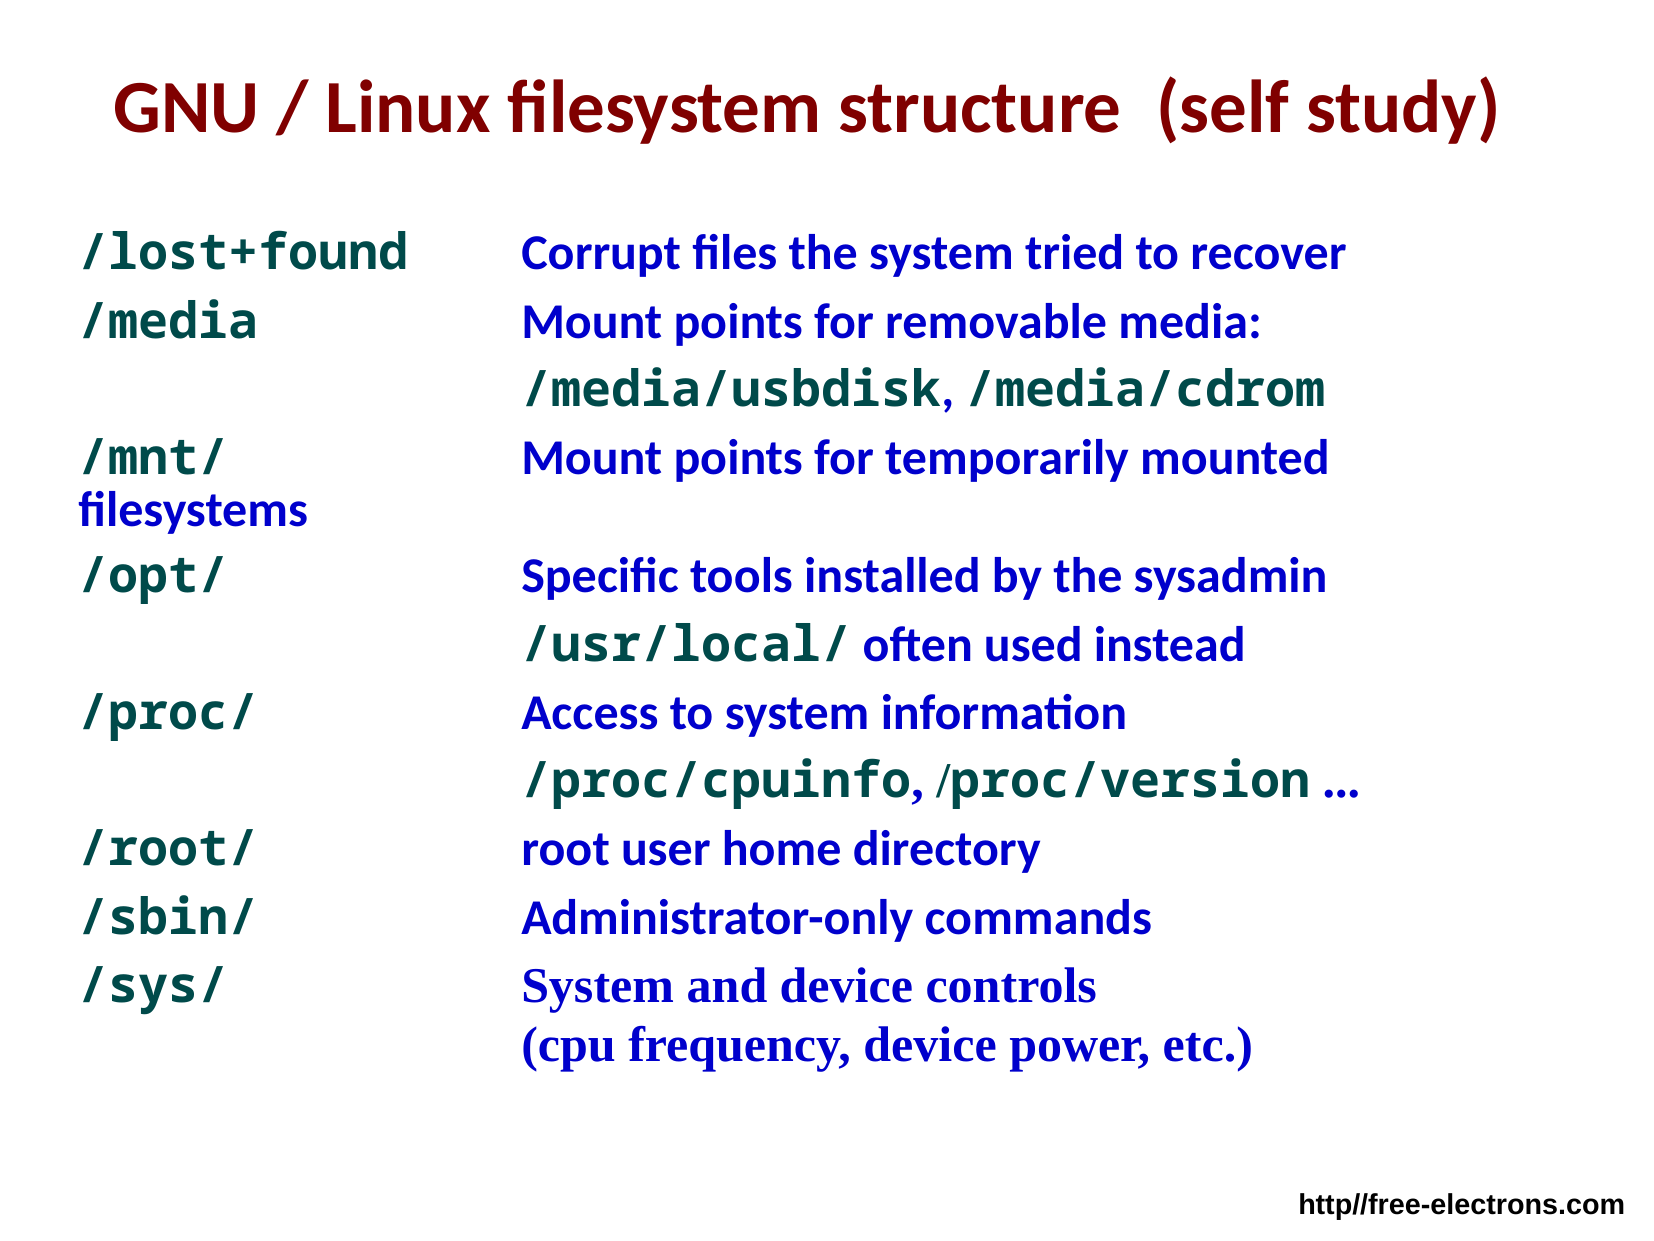

# GNU / Linux filesystem structure (self study)
/lost+found		Corrupt files the system tried to recover
/media				Mount points for removable media:
						/media/usbdisk, /media/cdrom
/mnt/				Mount points for temporarily mounted filesystems
/opt/				Specific tools installed by the sysadmin
						/usr/local/ often used instead
/proc/				Access to system information
						/proc/cpuinfo, /proc/version ...
/root/				root user home directory
/sbin/				Administrator-only commands
/sys/				System and device controls
						(cpu frequency, device power, etc.)
 http//free-electrons.com